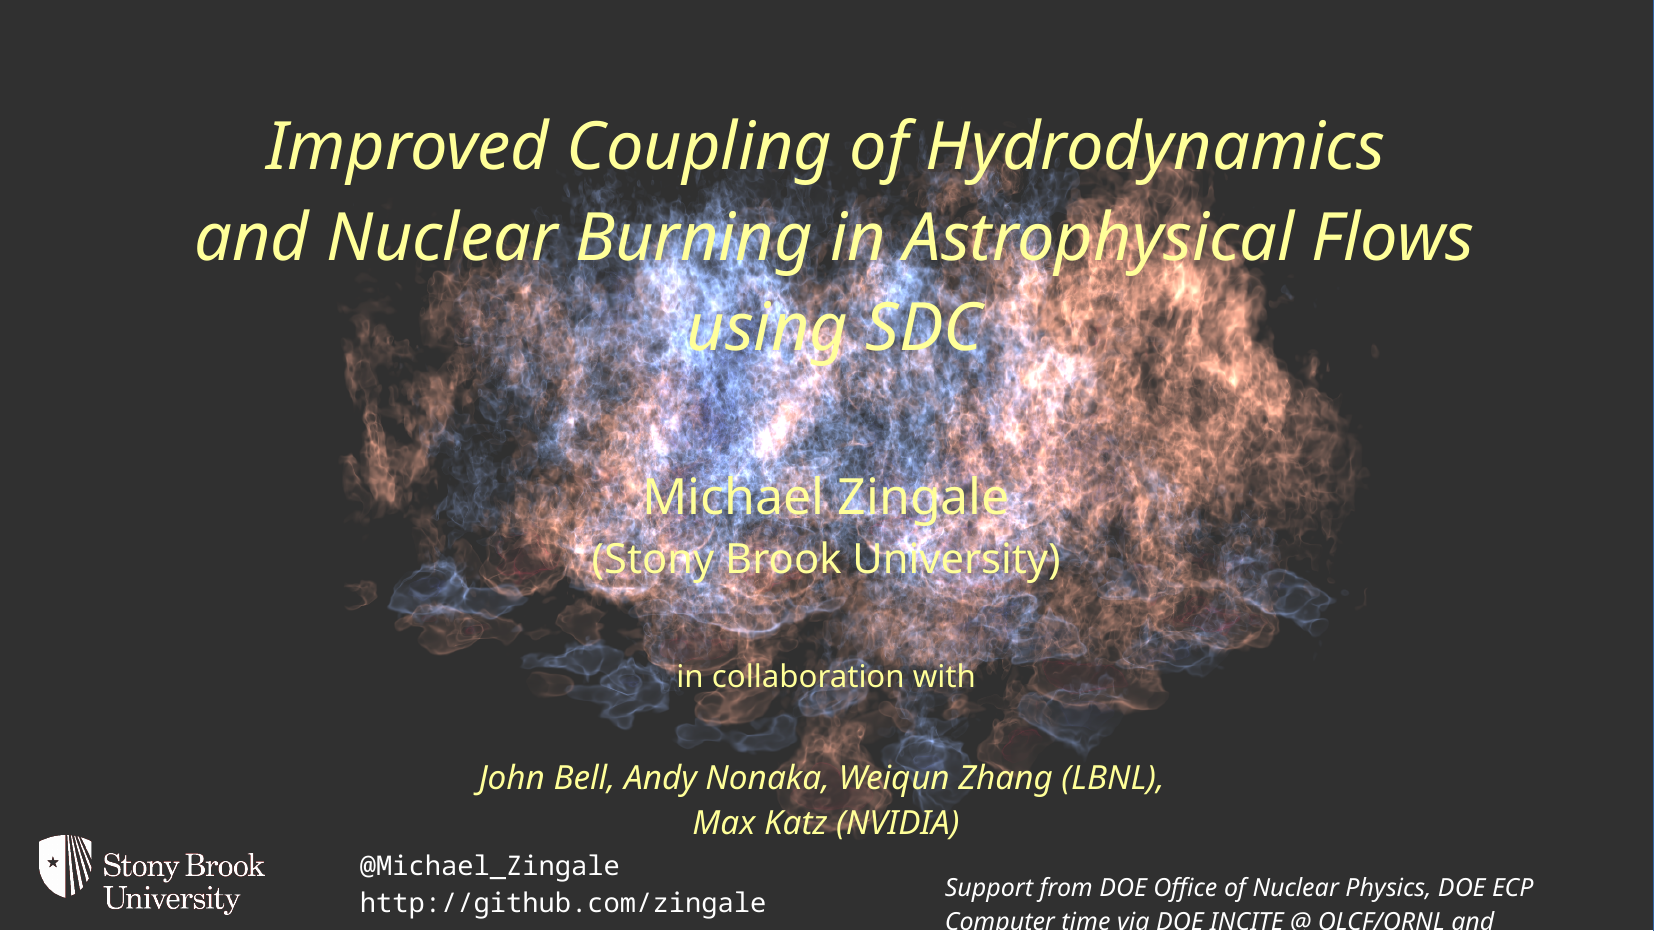

# Improved Coupling of Hydrodynamics and Nuclear Burning in Astrophysical Flows using SDC Michael Zingale (Stony Brook University) in collaboration with John Bell, Andy Nonaka, Weiqun Zhang (LBNL), Max Katz (NVIDIA)
@Michael_Zingale
http://github.com/zingale
Support from DOE Office of Nuclear Physics, DOE ECP
Computer time via DOE INCITE @ OLCF/ORNL and NERSC/LBNL